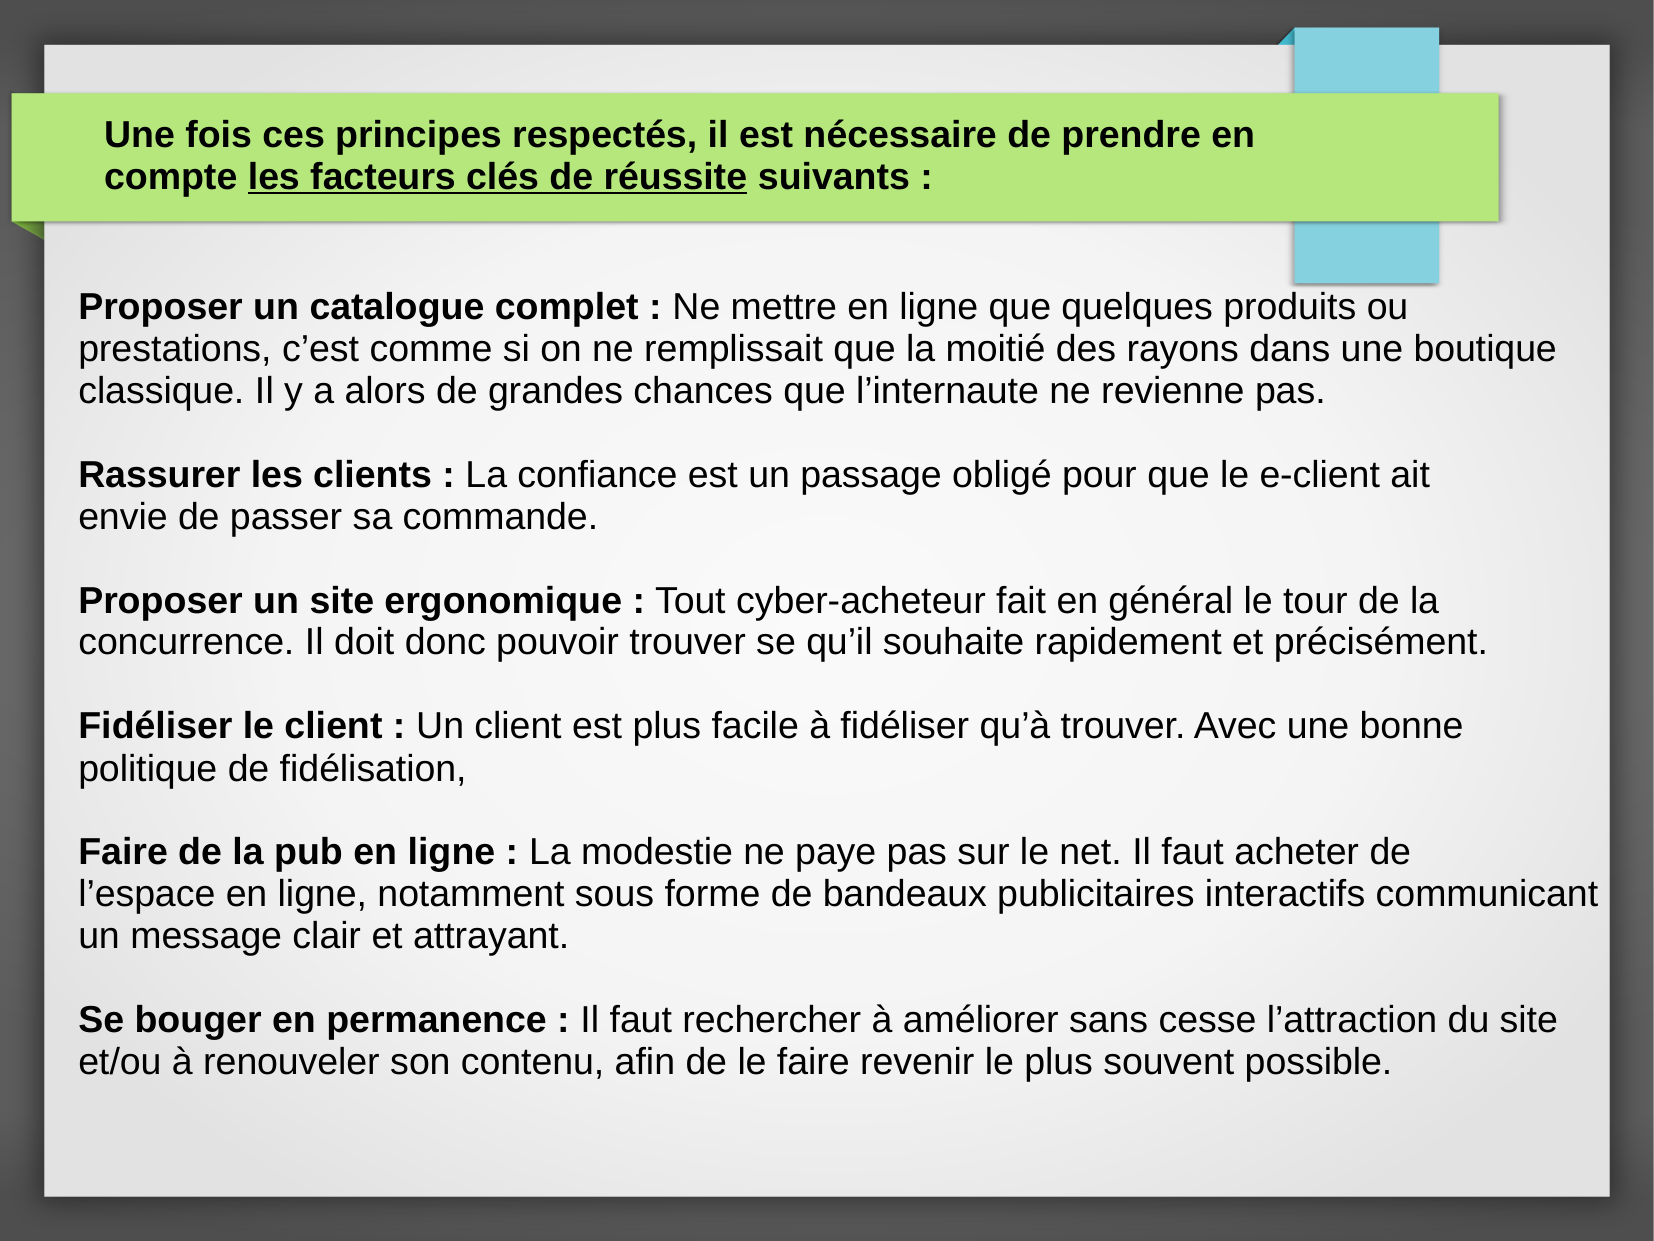

Une fois ces principes respectés, il est nécessaire de prendre en compte les facteurs clés de réussite suivants :
Proposer un catalogue complet : Ne mettre en ligne que quelques produits ou
prestations, c’est comme si on ne remplissait que la moitié des rayons dans une boutique
classique. Il y a alors de grandes chances que l’internaute ne revienne pas.
Rassurer les clients : La confiance est un passage obligé pour que le e-client ait
envie de passer sa commande.
Proposer un site ergonomique : Tout cyber-acheteur fait en général le tour de la concurrence. Il doit donc pouvoir trouver se qu’il souhaite rapidement et précisément.
Fidéliser le client : Un client est plus facile à fidéliser qu’à trouver. Avec une bonne
politique de fidélisation,
Faire de la pub en ligne : La modestie ne paye pas sur le net. Il faut acheter de
l’espace en ligne, notamment sous forme de bandeaux publicitaires interactifs communicant
un message clair et attrayant.
Se bouger en permanence : Il faut rechercher à améliorer sans cesse l’attraction du site et/ou à renouveler son contenu, afin de le faire revenir le plus souvent possible.